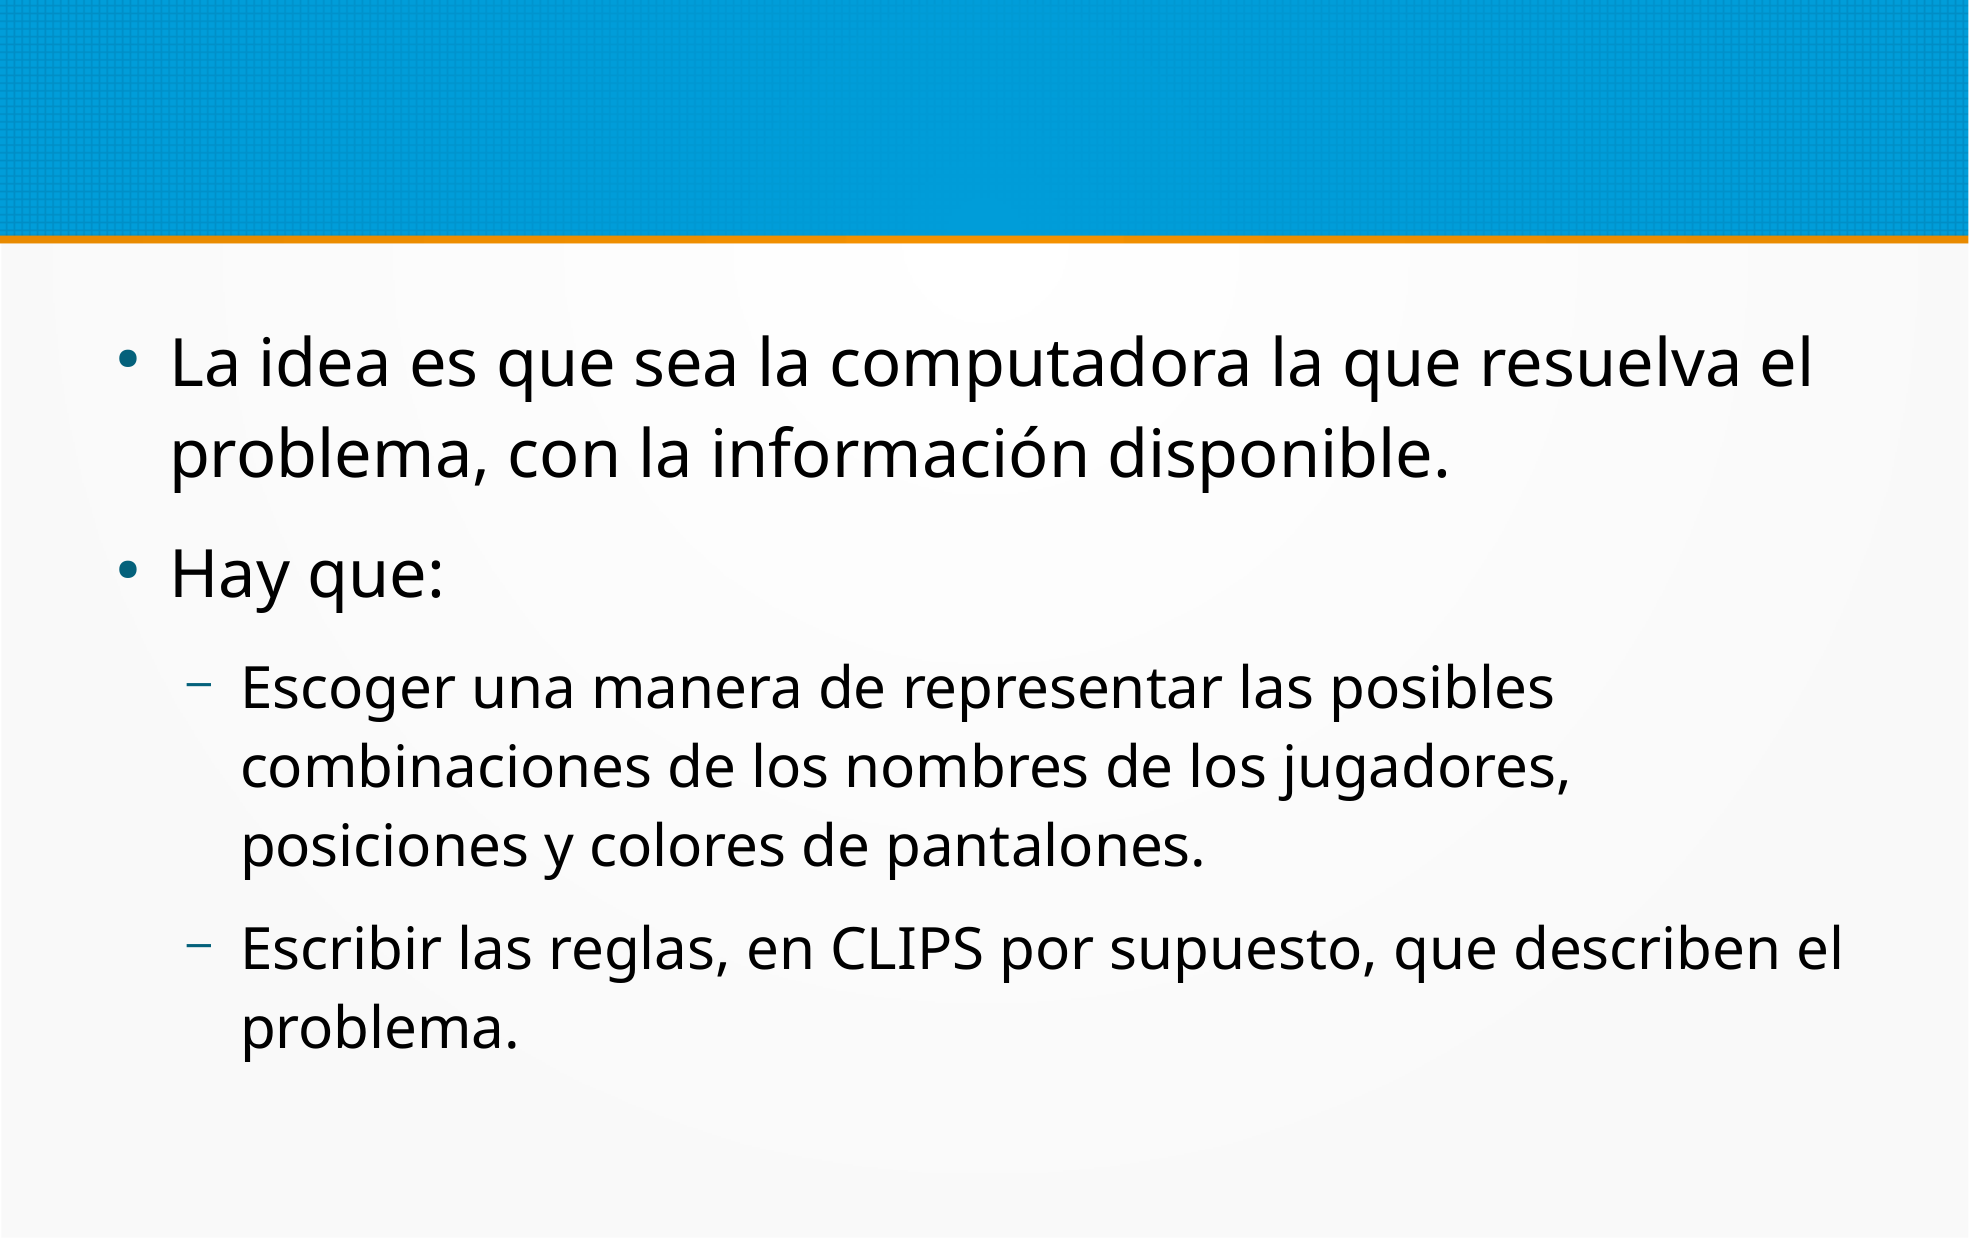

#
La idea es que sea la computadora la que resuelva el problema, con la información disponible.
Hay que:
Escoger una manera de representar las posibles combinaciones de los nombres de los jugadores, posiciones y colores de pantalones.
Escribir las reglas, en CLIPS por supuesto, que describen el problema.